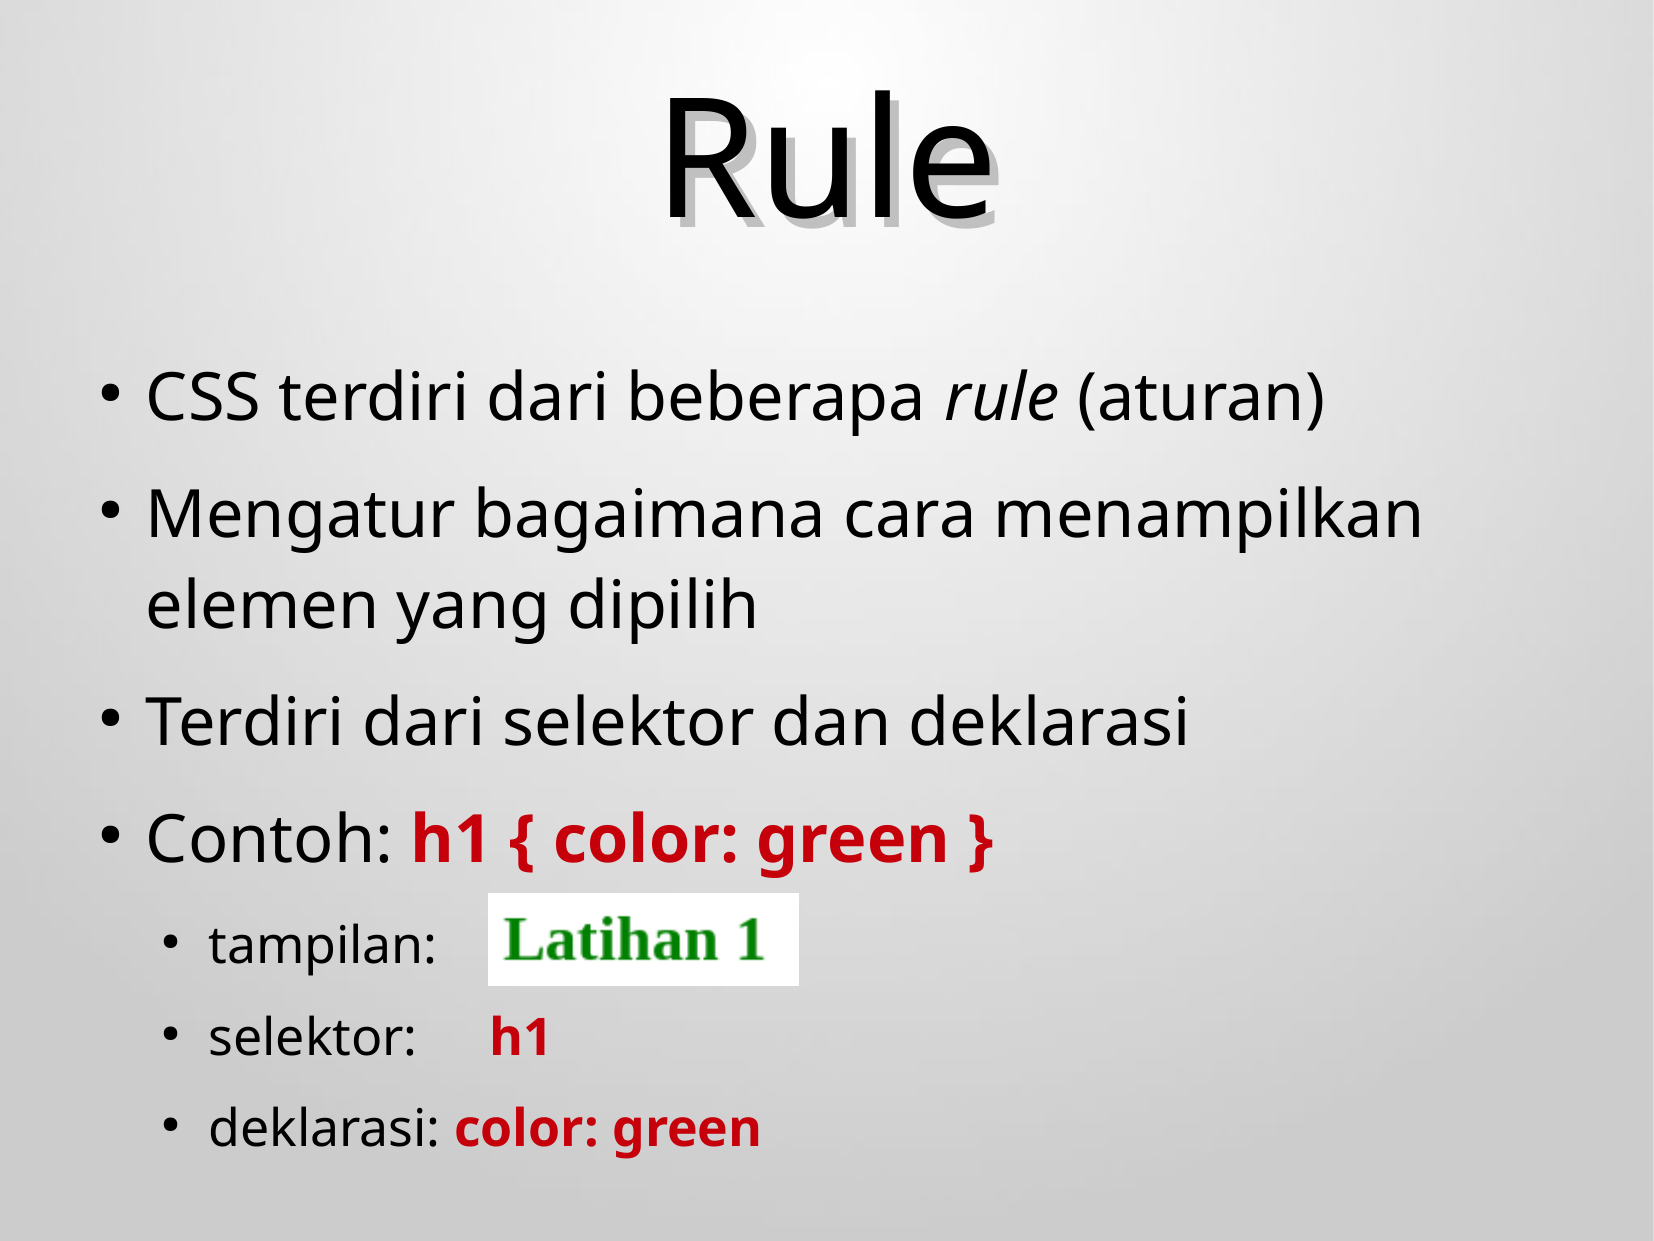

# Rule
CSS terdiri dari beberapa rule (aturan)
Mengatur bagaimana cara menampilkan elemen yang dipilih
Terdiri dari selektor dan deklarasi
Contoh: h1 { color: green }
tampilan:
selektor:					 h1
deklarasi: color: green